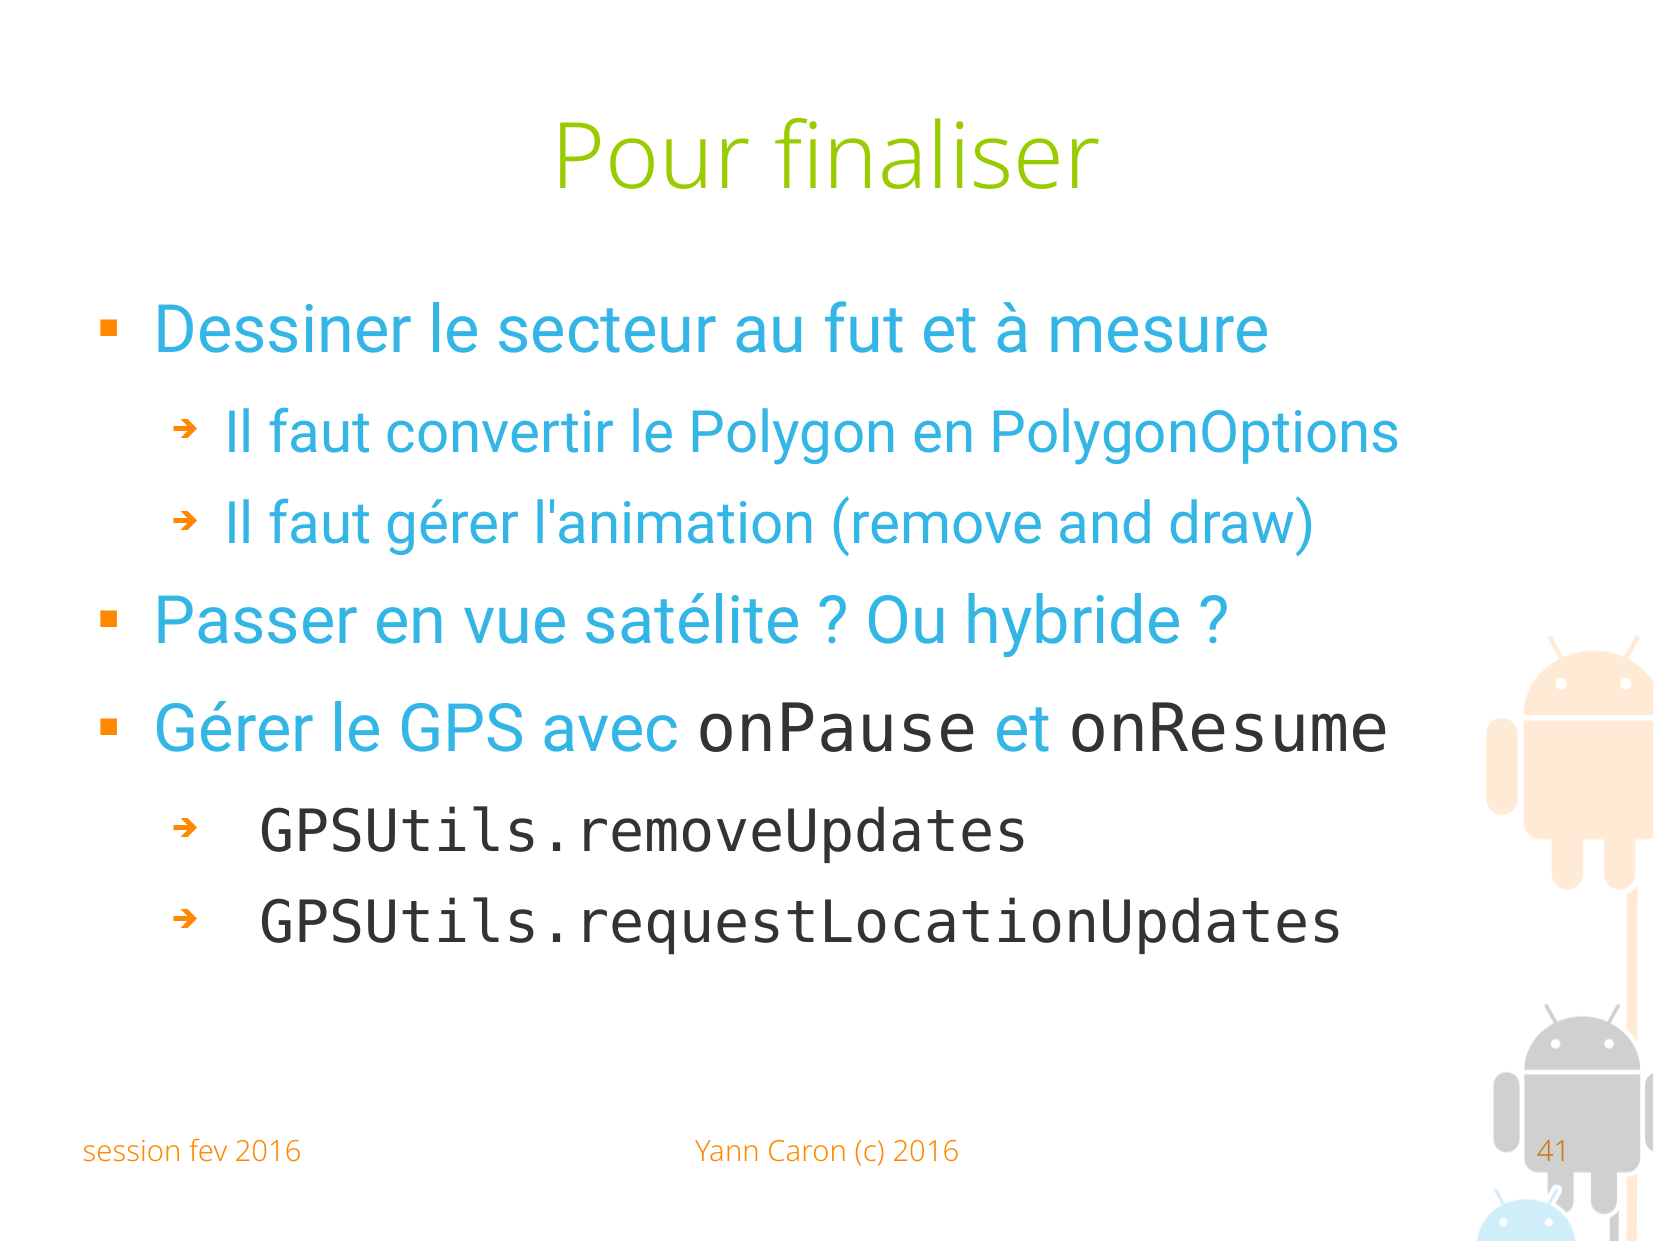

# Pour finaliser
Dessiner le secteur au fut et à mesure
Il faut convertir le Polygon en PolygonOptions
Il faut gérer l'animation (remove and draw)
Passer en vue satélite ? Ou hybride ?
Gérer le GPS avec onPause et onResume
 GPSUtils.removeUpdates
 GPSUtils.requestLocationUpdates
session fev 2016
Yann Caron (c) 2016
41